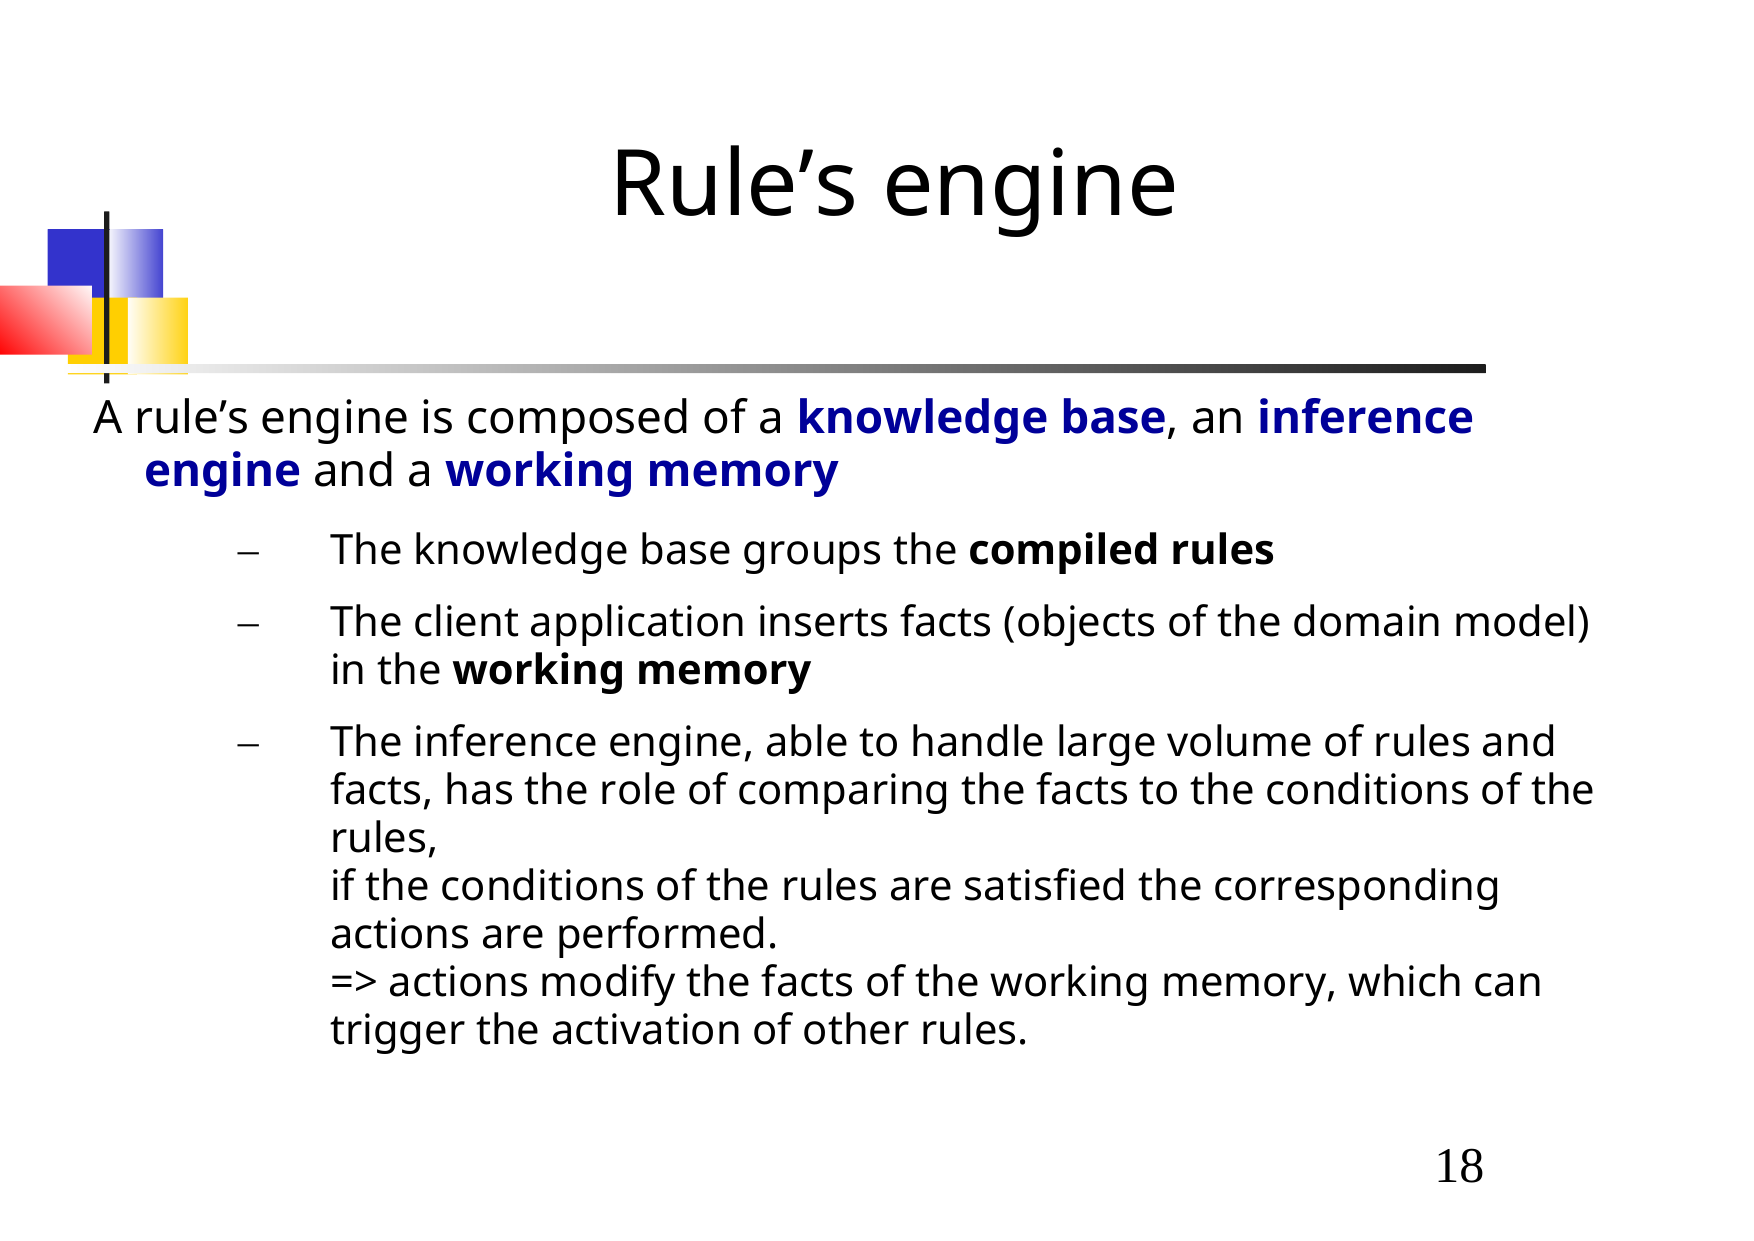

# Rule’s engine
A rule’s engine is composed of a knowledge base, an inference engine and a working memory
The knowledge base groups the compiled rules
The client application inserts facts (objects of the domain model) in the working memory
The inference engine, able to handle large volume of rules and facts, has the role of comparing the facts to the conditions of the rules,
if the conditions of the rules are satisfied the corresponding actions are performed.
=> actions modify the facts of the working memory, which can trigger the activation of other rules.